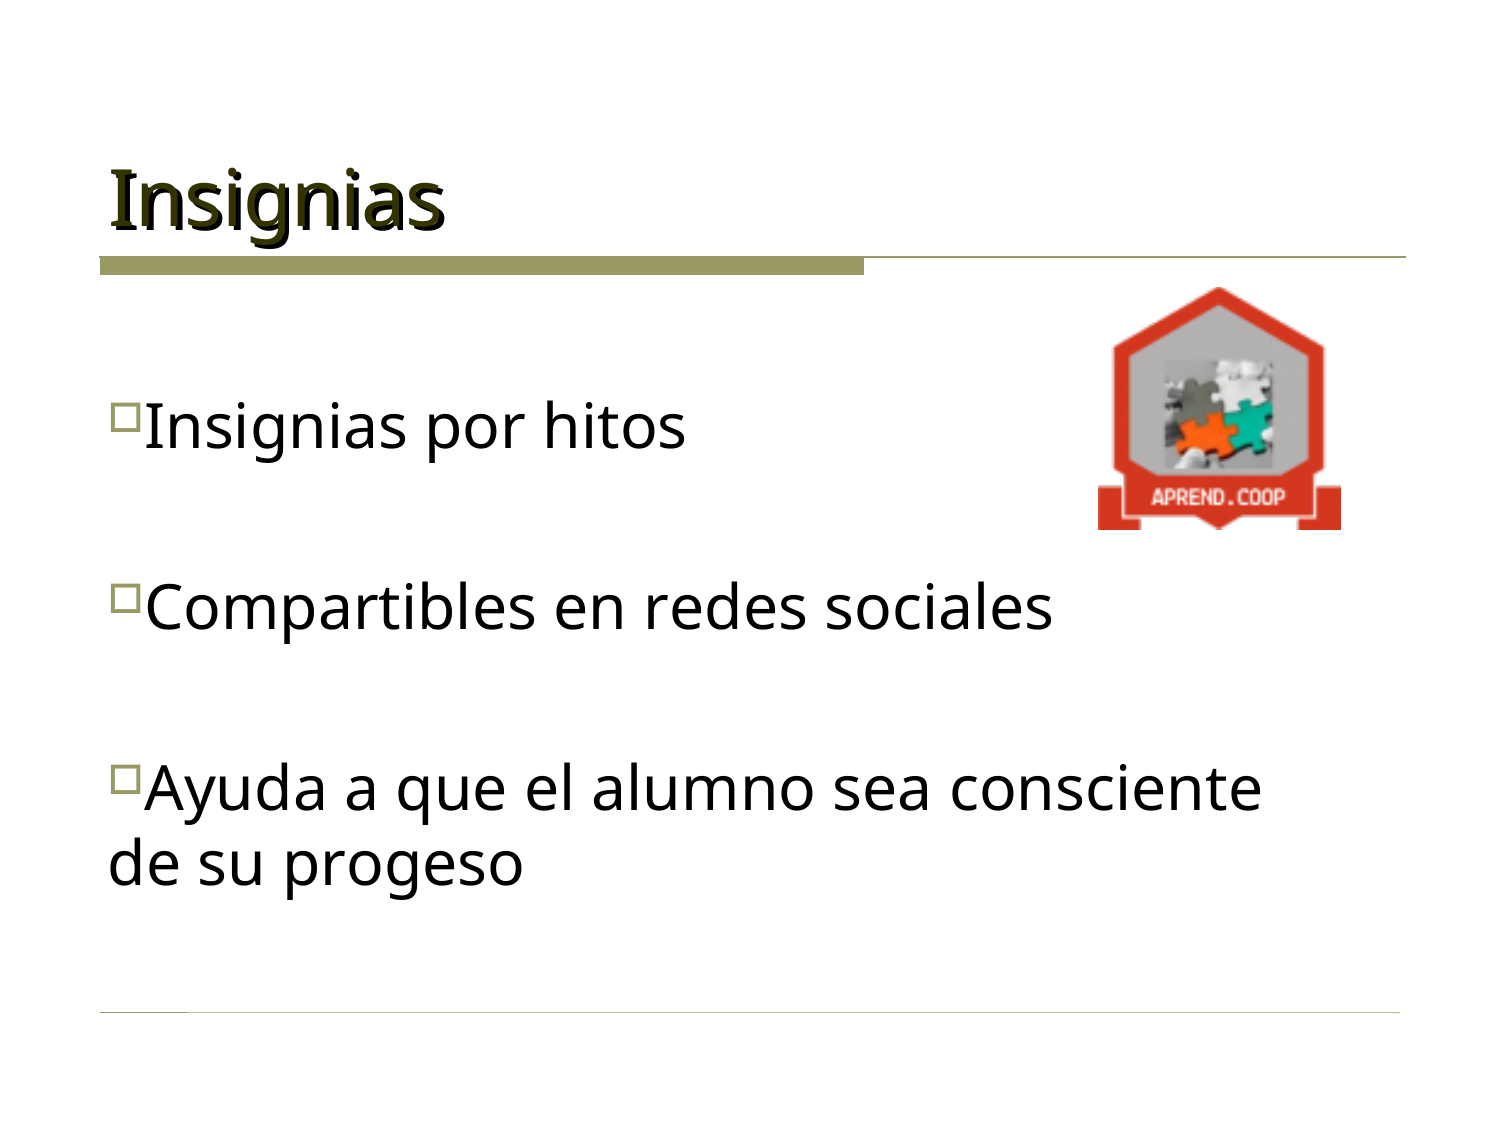

# Insignias
Insignias por hitos
Compartibles en redes sociales
Ayuda a que el alumno sea consciente de su progeso